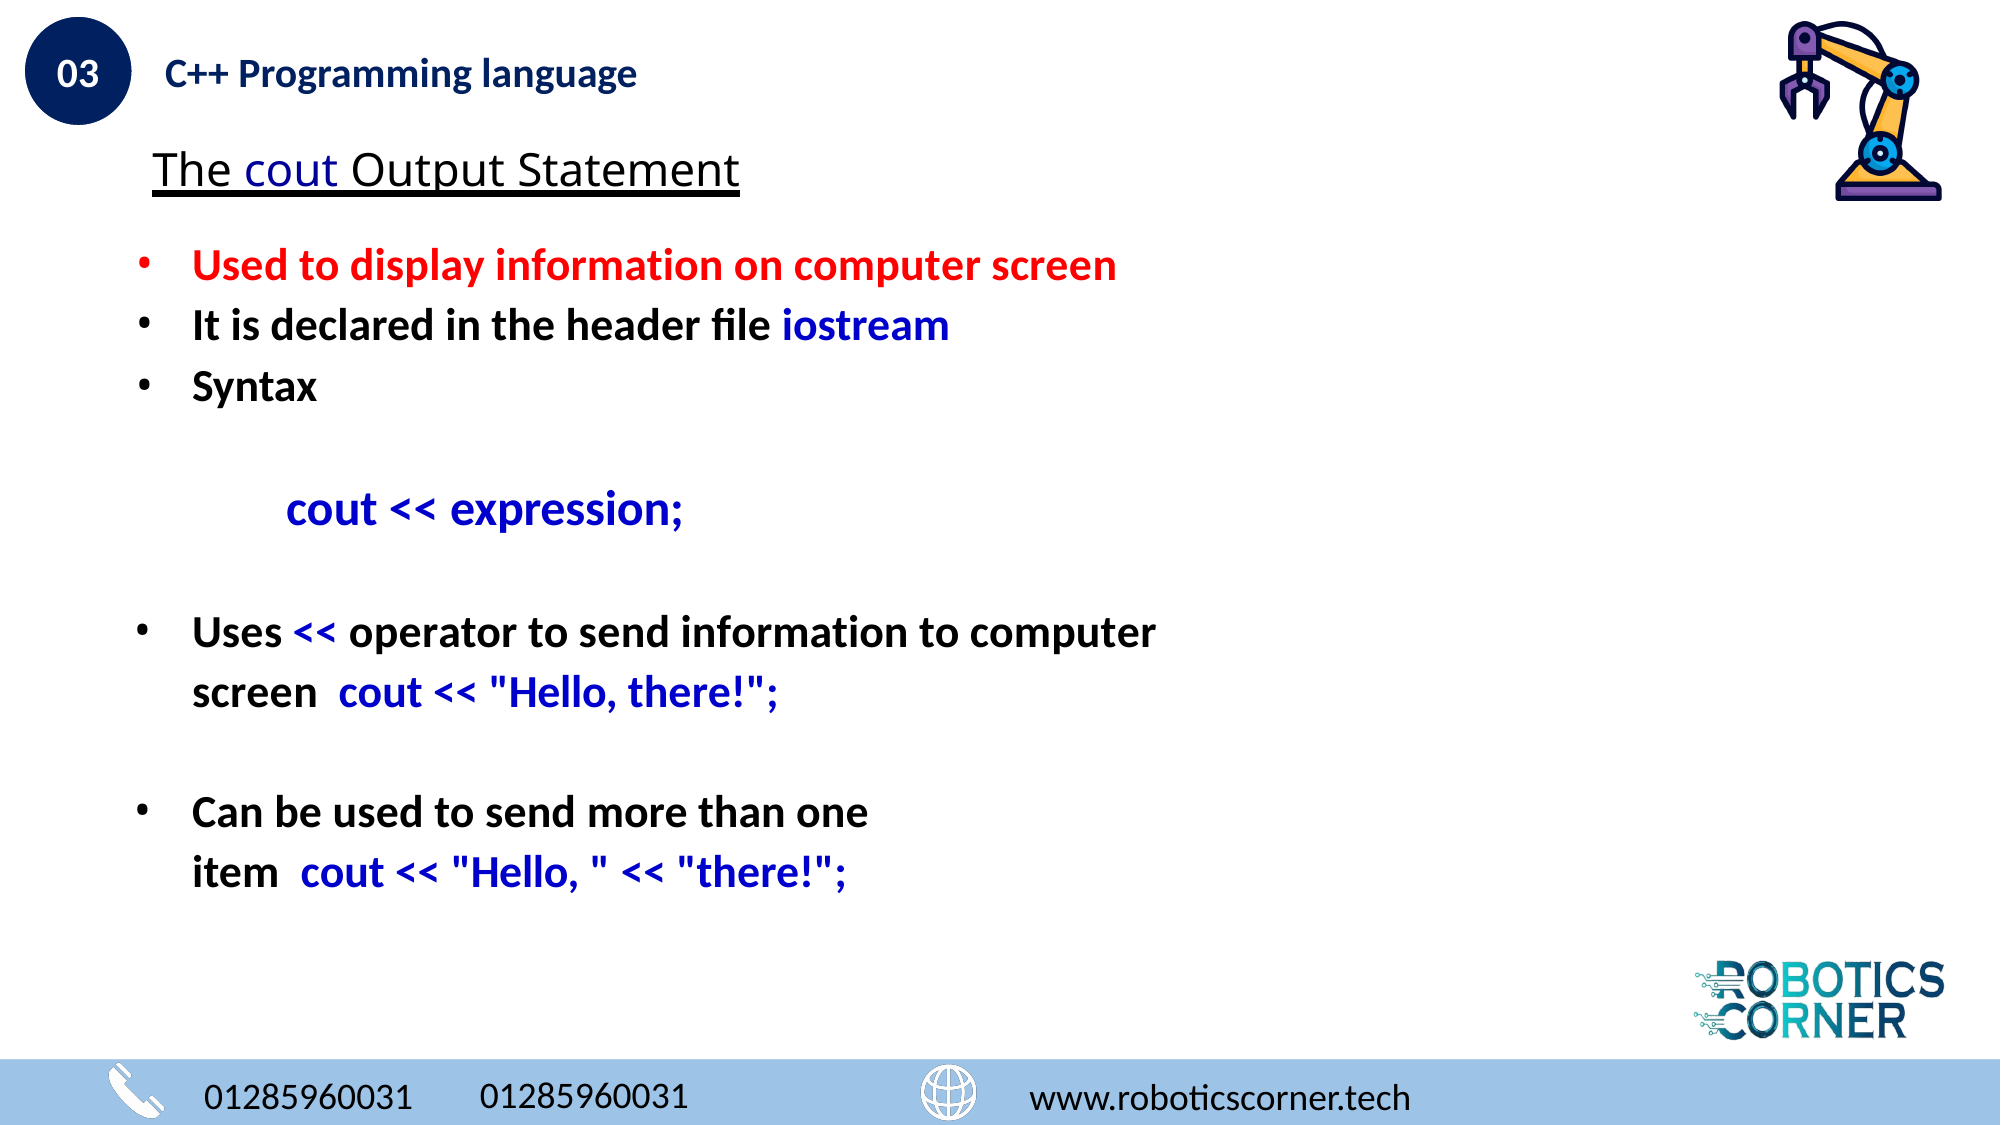

03
C++ Programming language
# The cout Output Statement
Used to display information on computer screen
It is declared in the header file iostream
Syntax
cout << expression;
Uses << operator to send information to computer screen cout << "Hello, there!";
Can be used to send more than one item cout << "Hello, " << "there!";
01285960031
01285960031
www.roboticscorner.tech